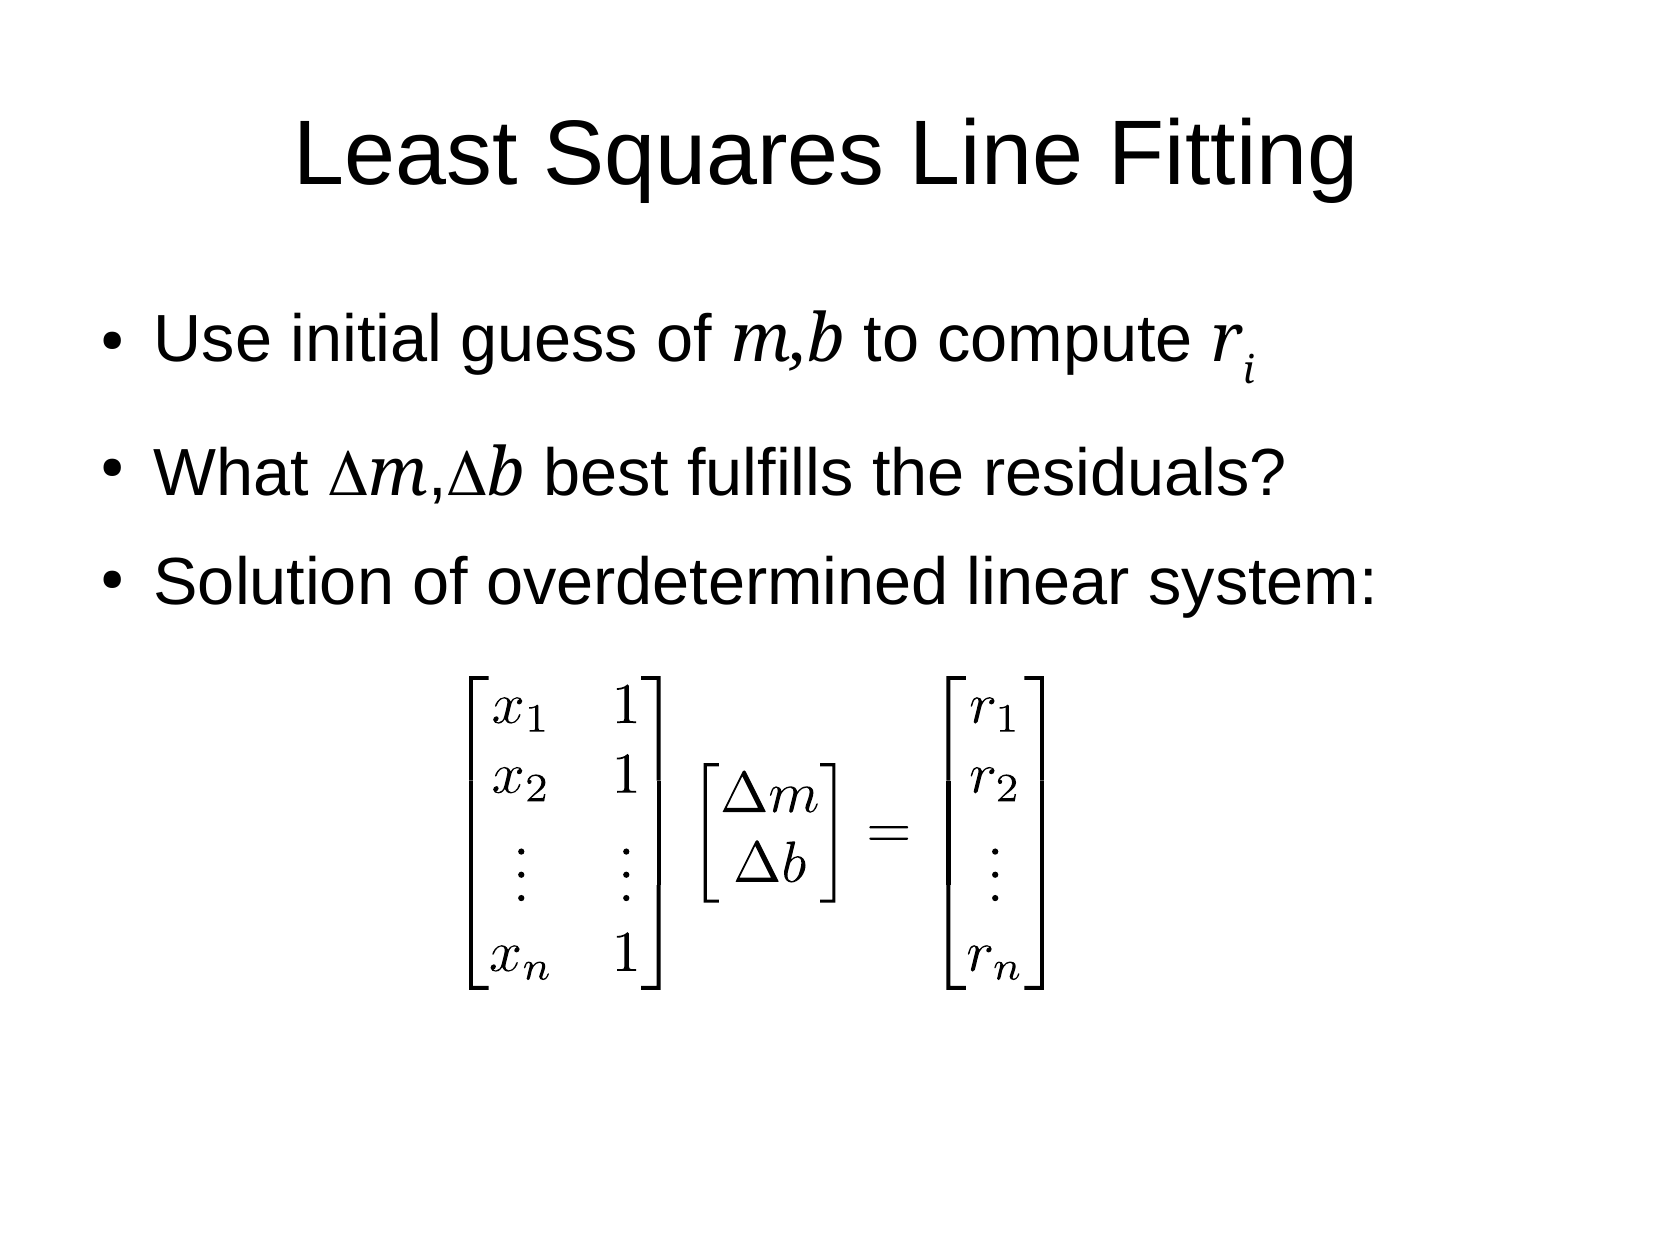

# Least Squares Line Fitting
Use initial guess of m,b to compute ri
What Dm,Db best fulfills the residuals?
Solution of overdetermined linear system: